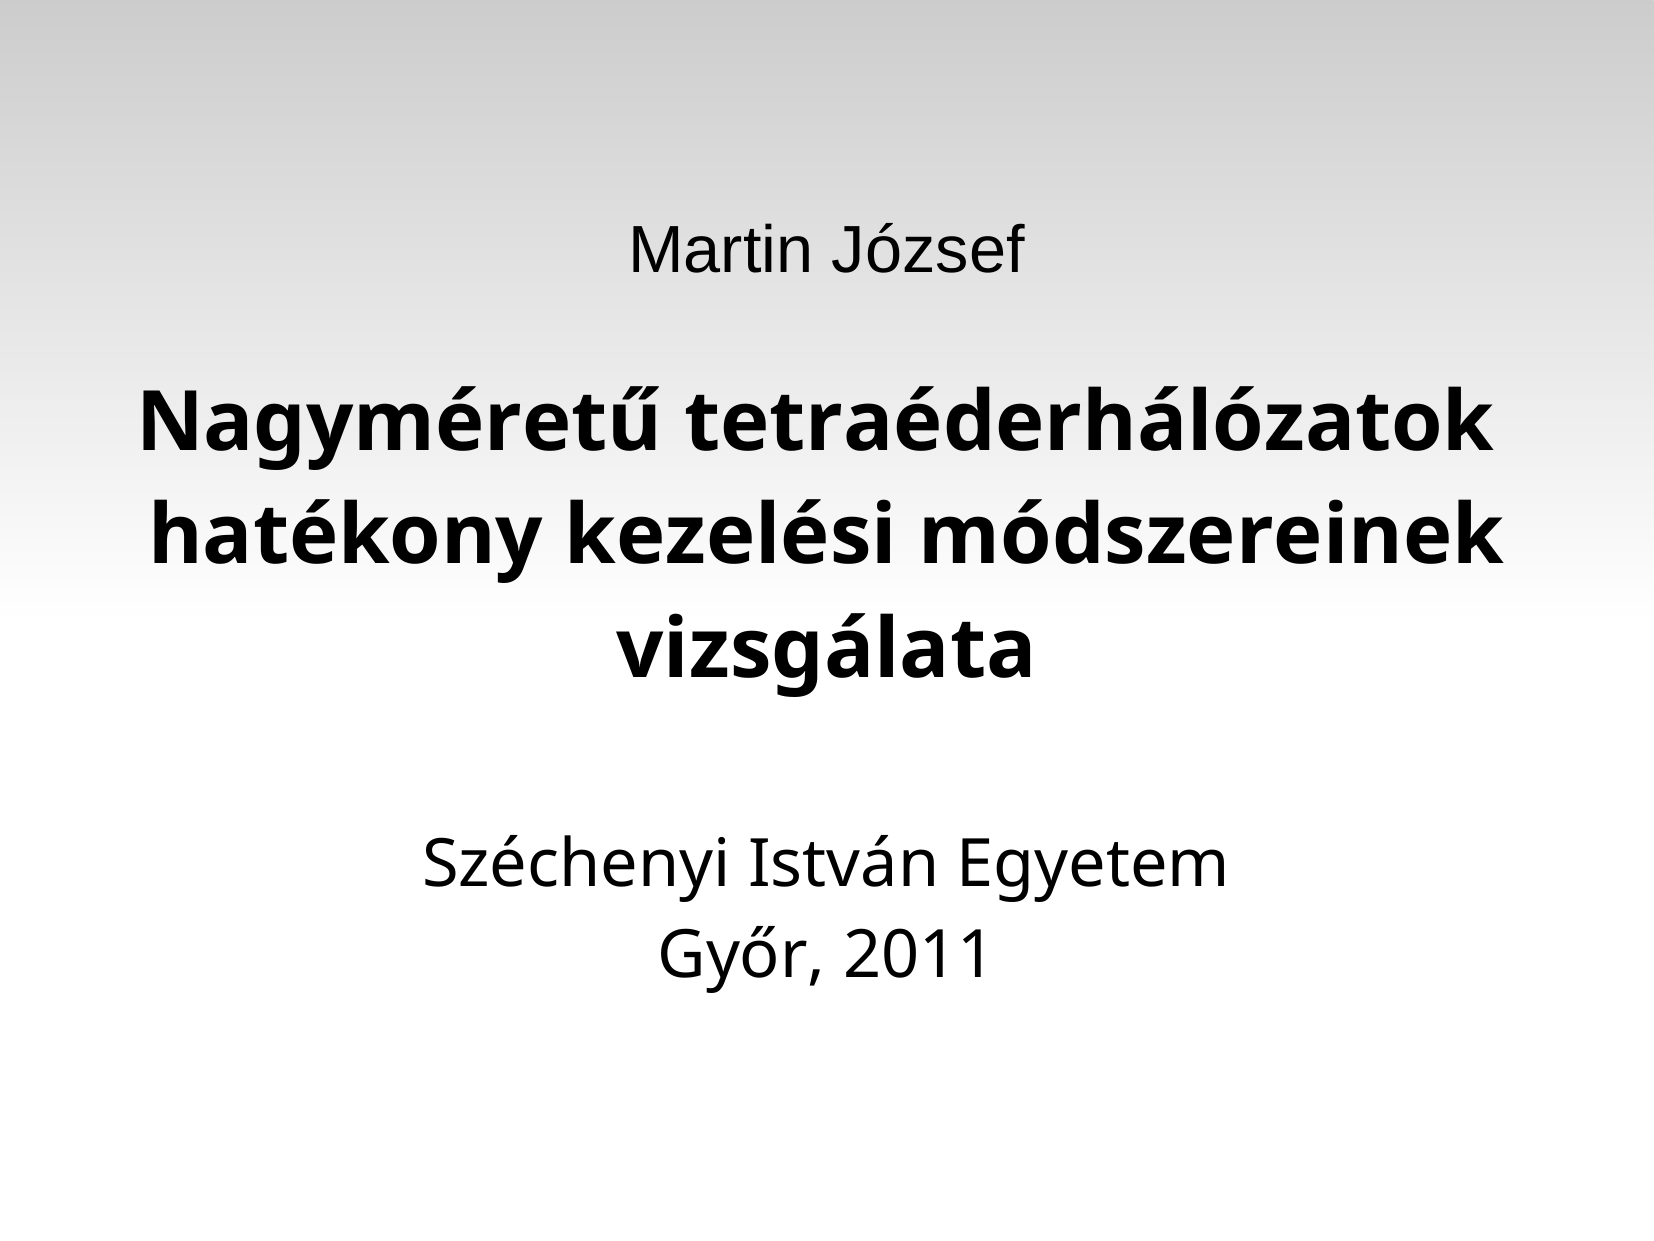

# Martin József
Nagyméretű tetraéderhálózatok
hatékony kezelési módszereinek vizsgálata
Széchenyi István Egyetem
Győr, 2011